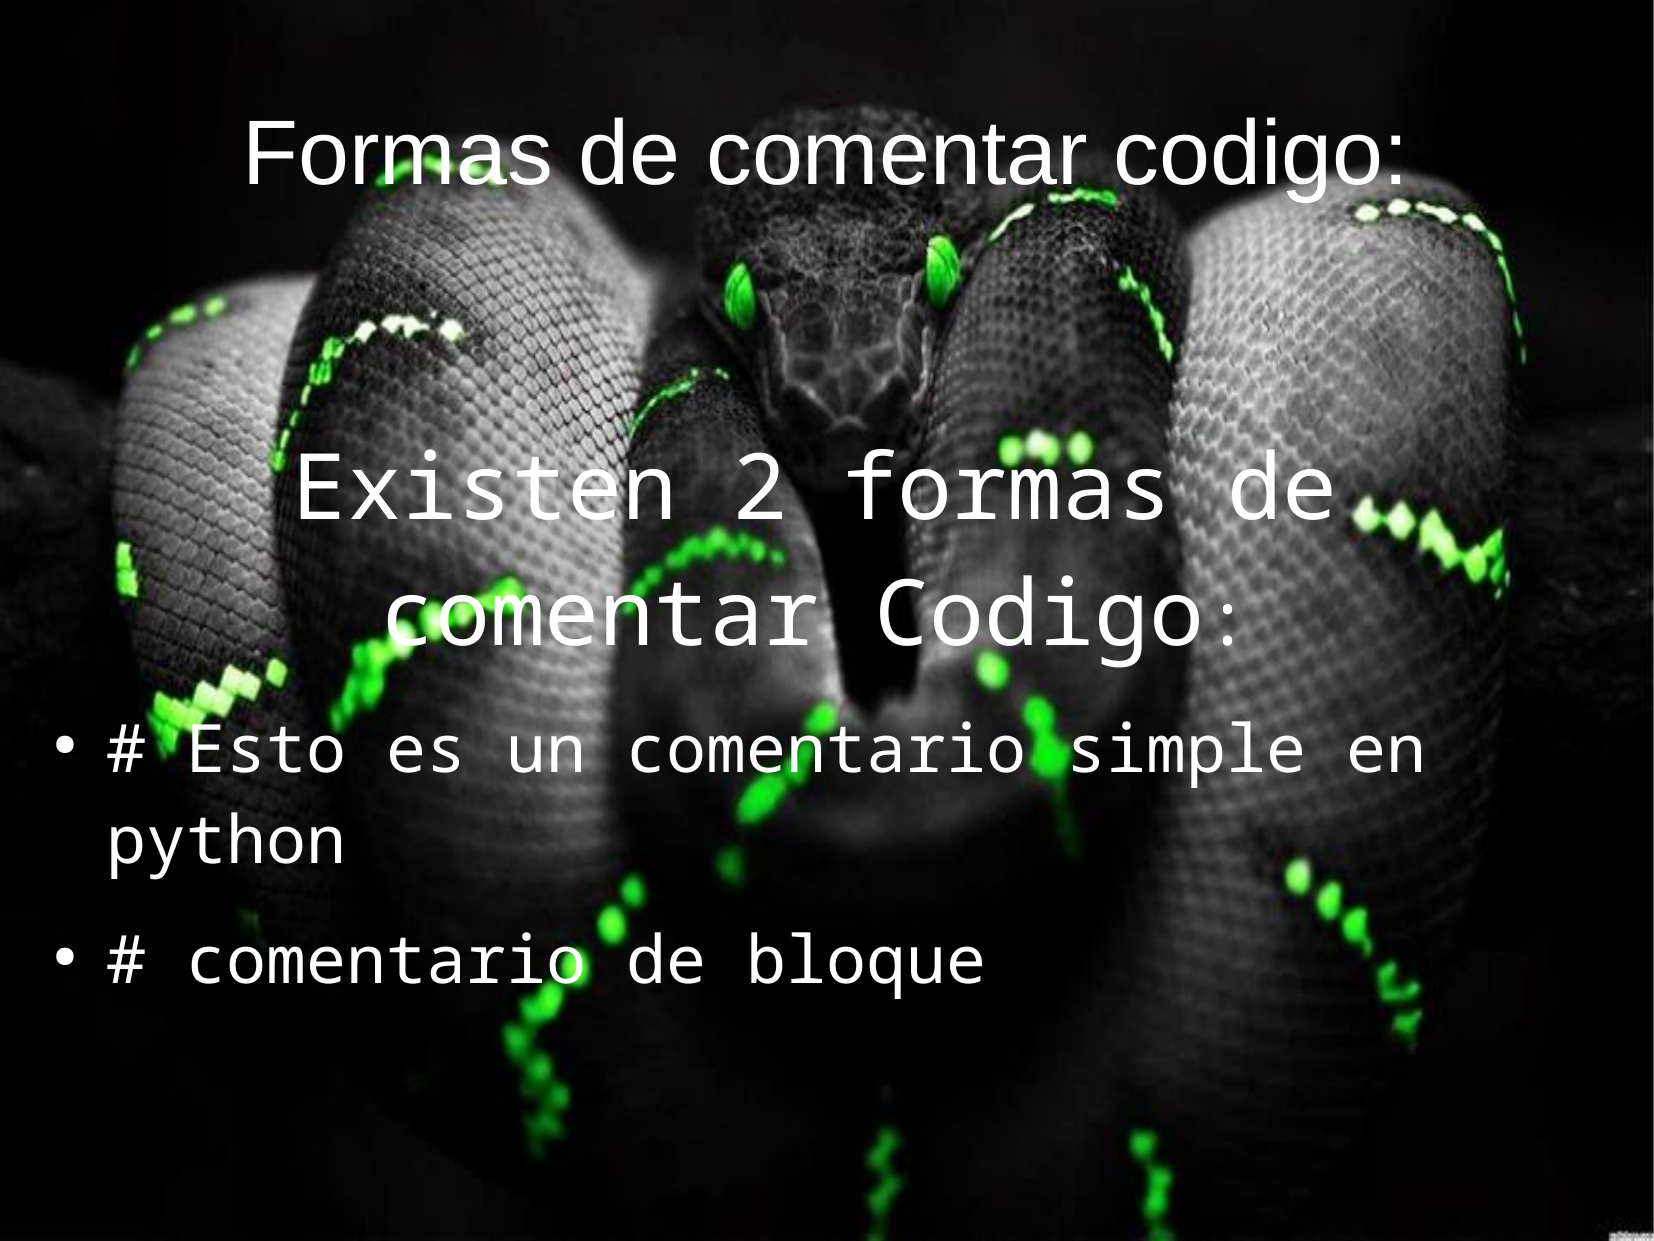

# Formas de comentar codigo:
Existen 2 formas de comentar Codigo:
# Esto es un comentario simple en python
# comentario de bloque